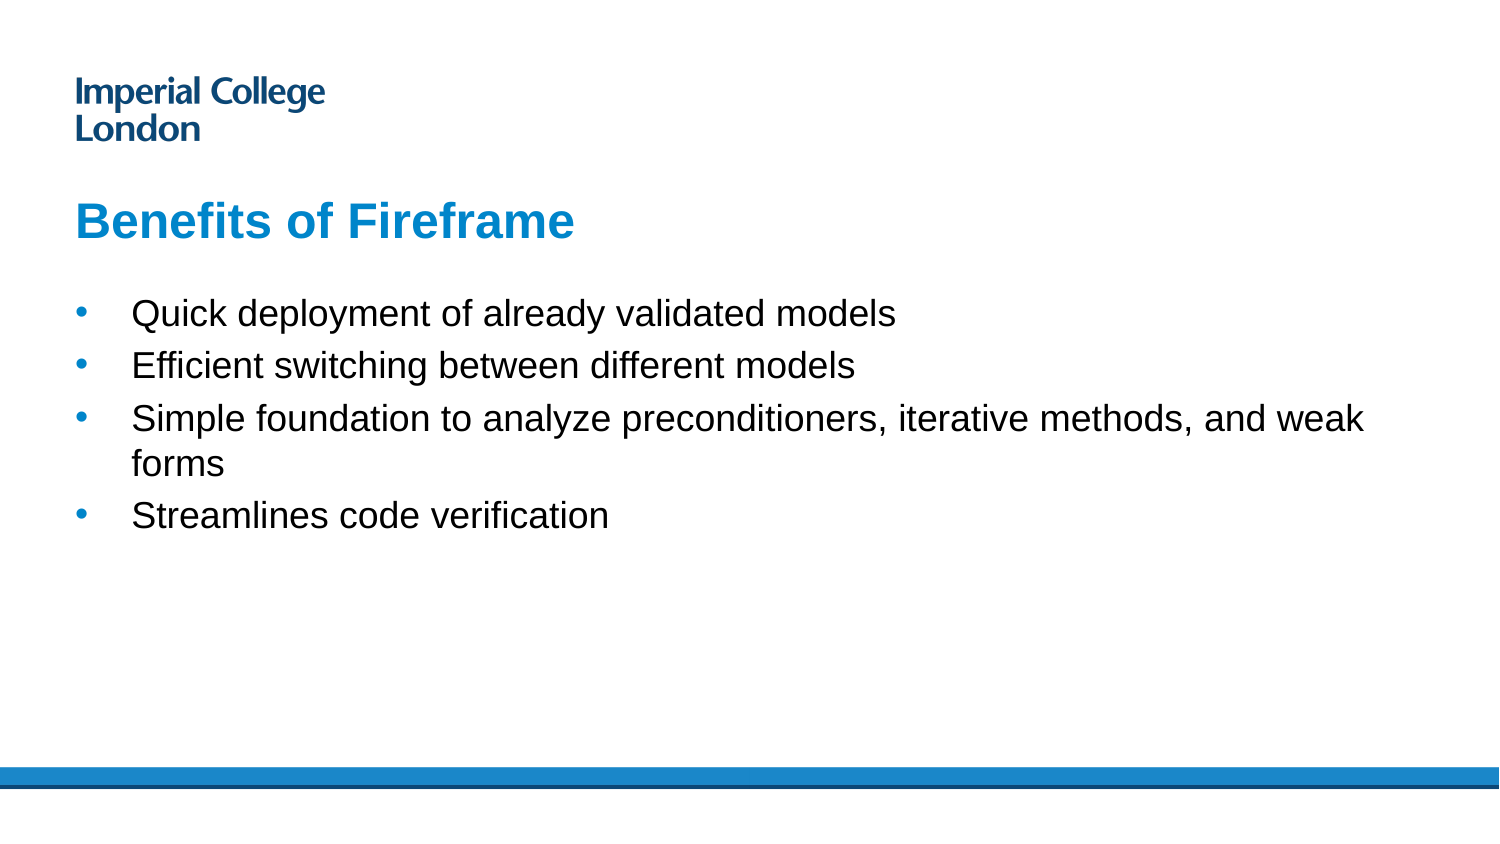

# Benefits of Fireframe
Quick deployment of already validated models
Efficient switching between different models
Simple foundation to analyze preconditioners, iterative methods, and weak forms
Streamlines code verification